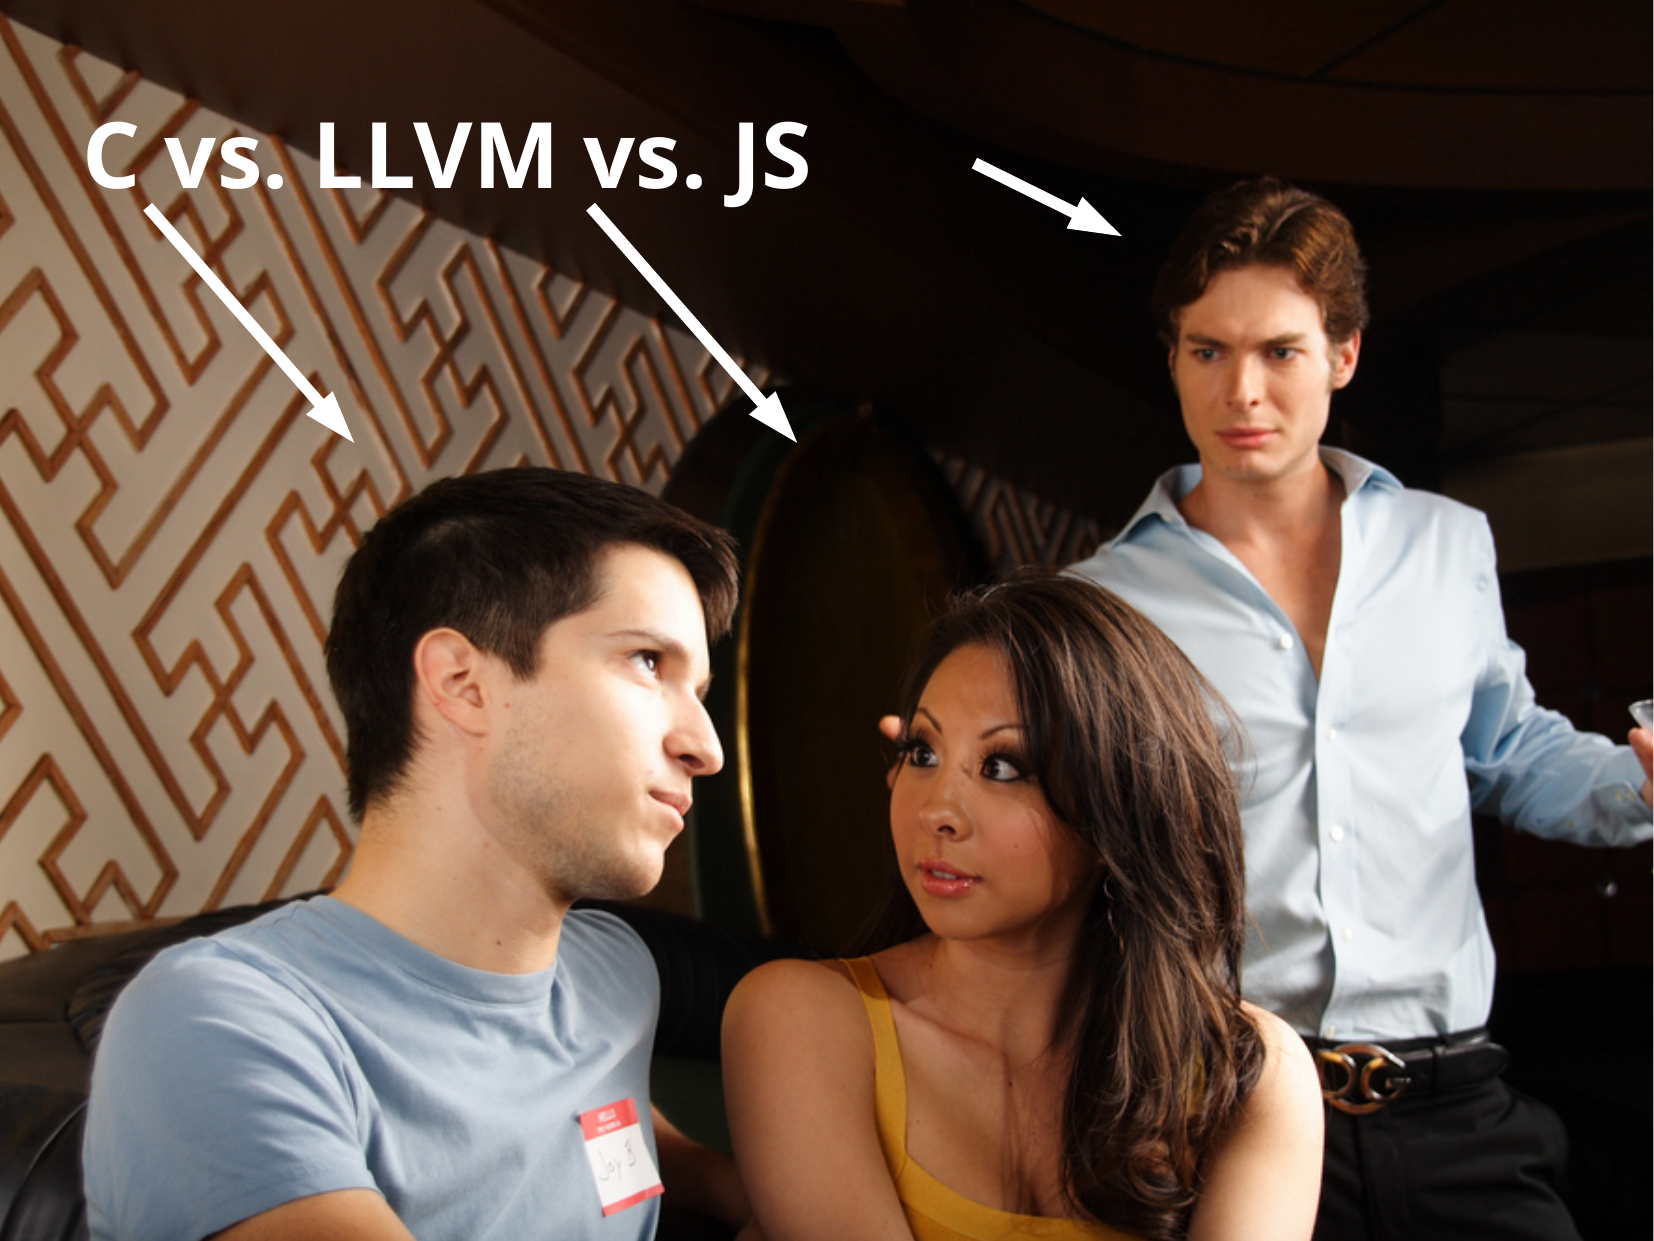

#
C vs. LLVM vs. JS
binaries are not only output
21